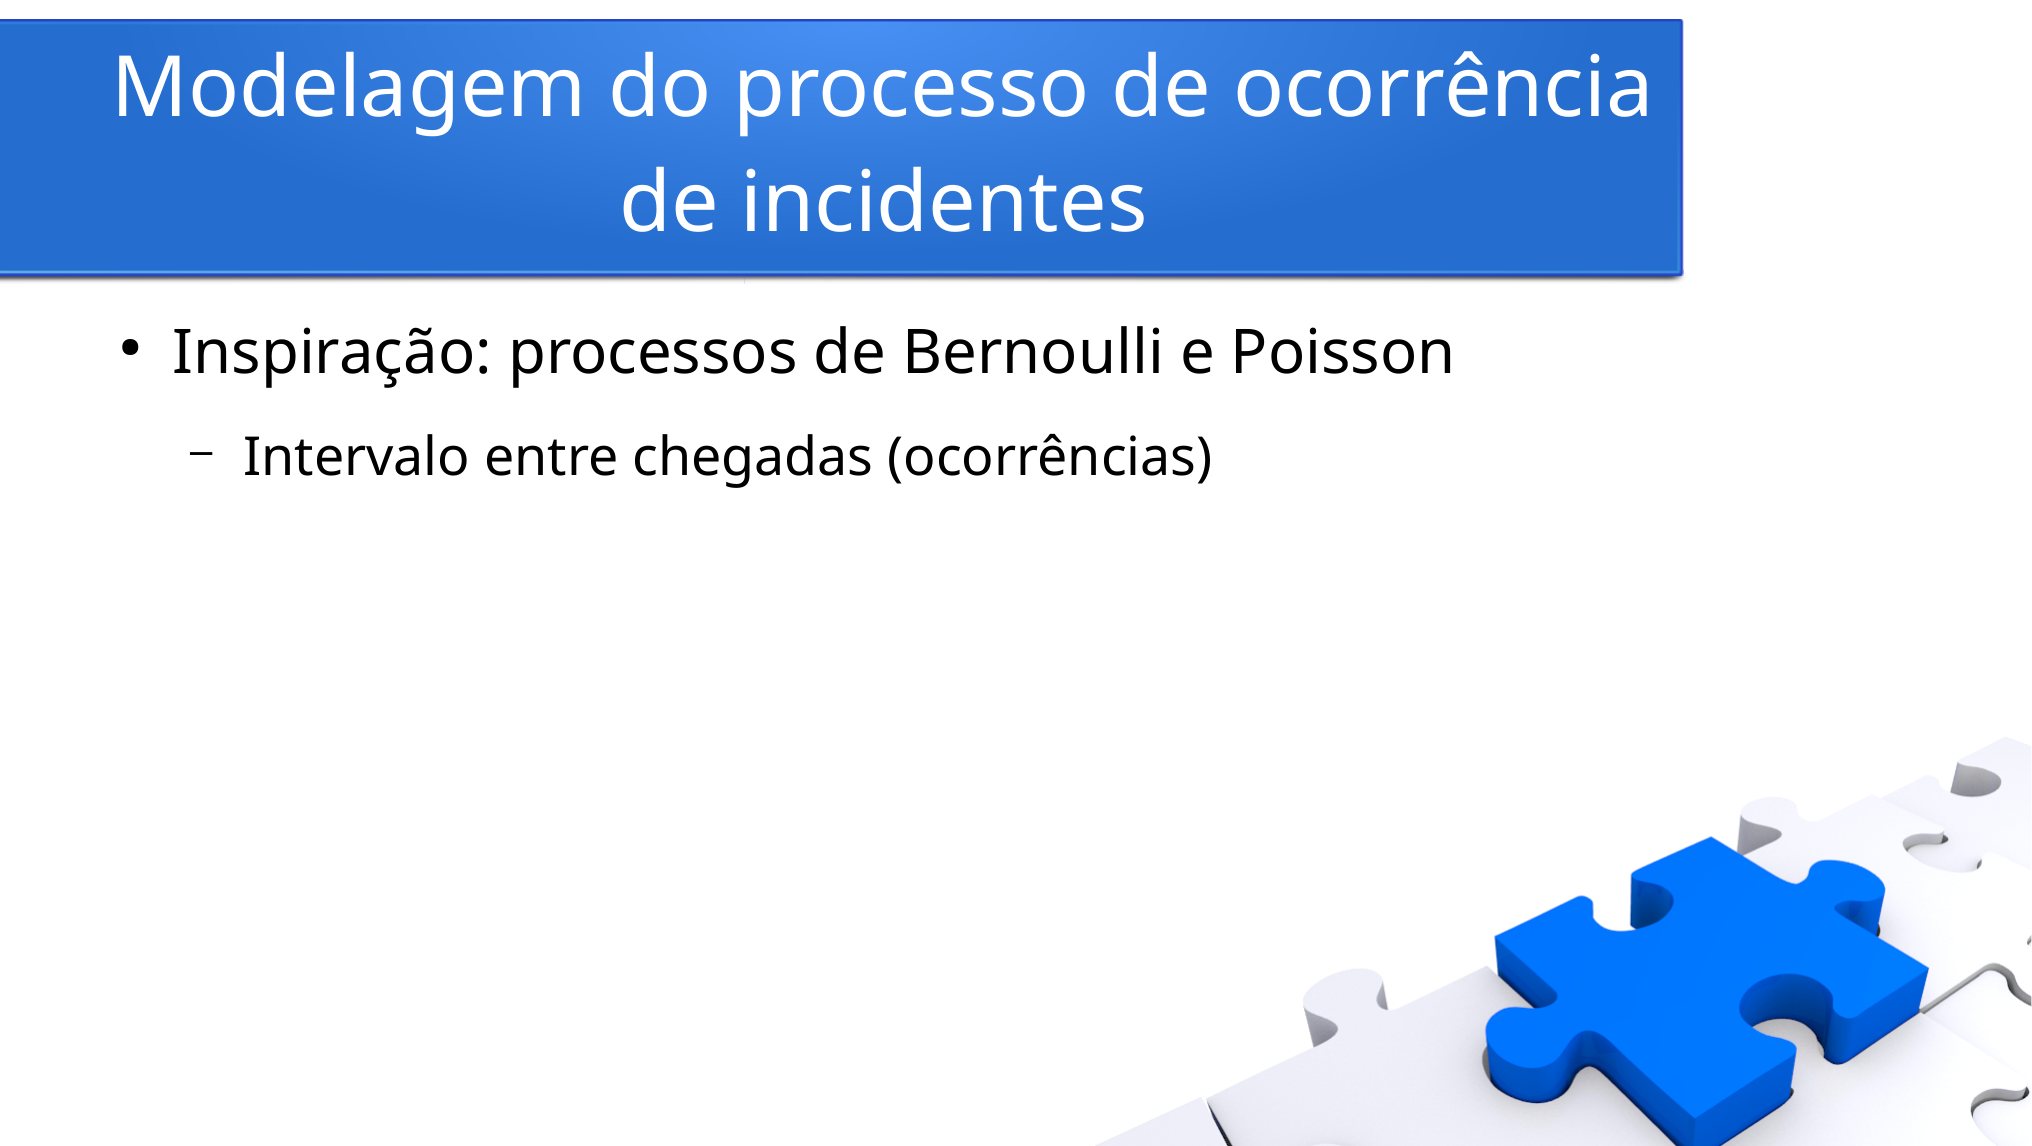

# Modelagem do processo de ocorrência de incidentes
Inspiração: processos de Bernoulli e Poisson
Intervalo entre chegadas (ocorrências)